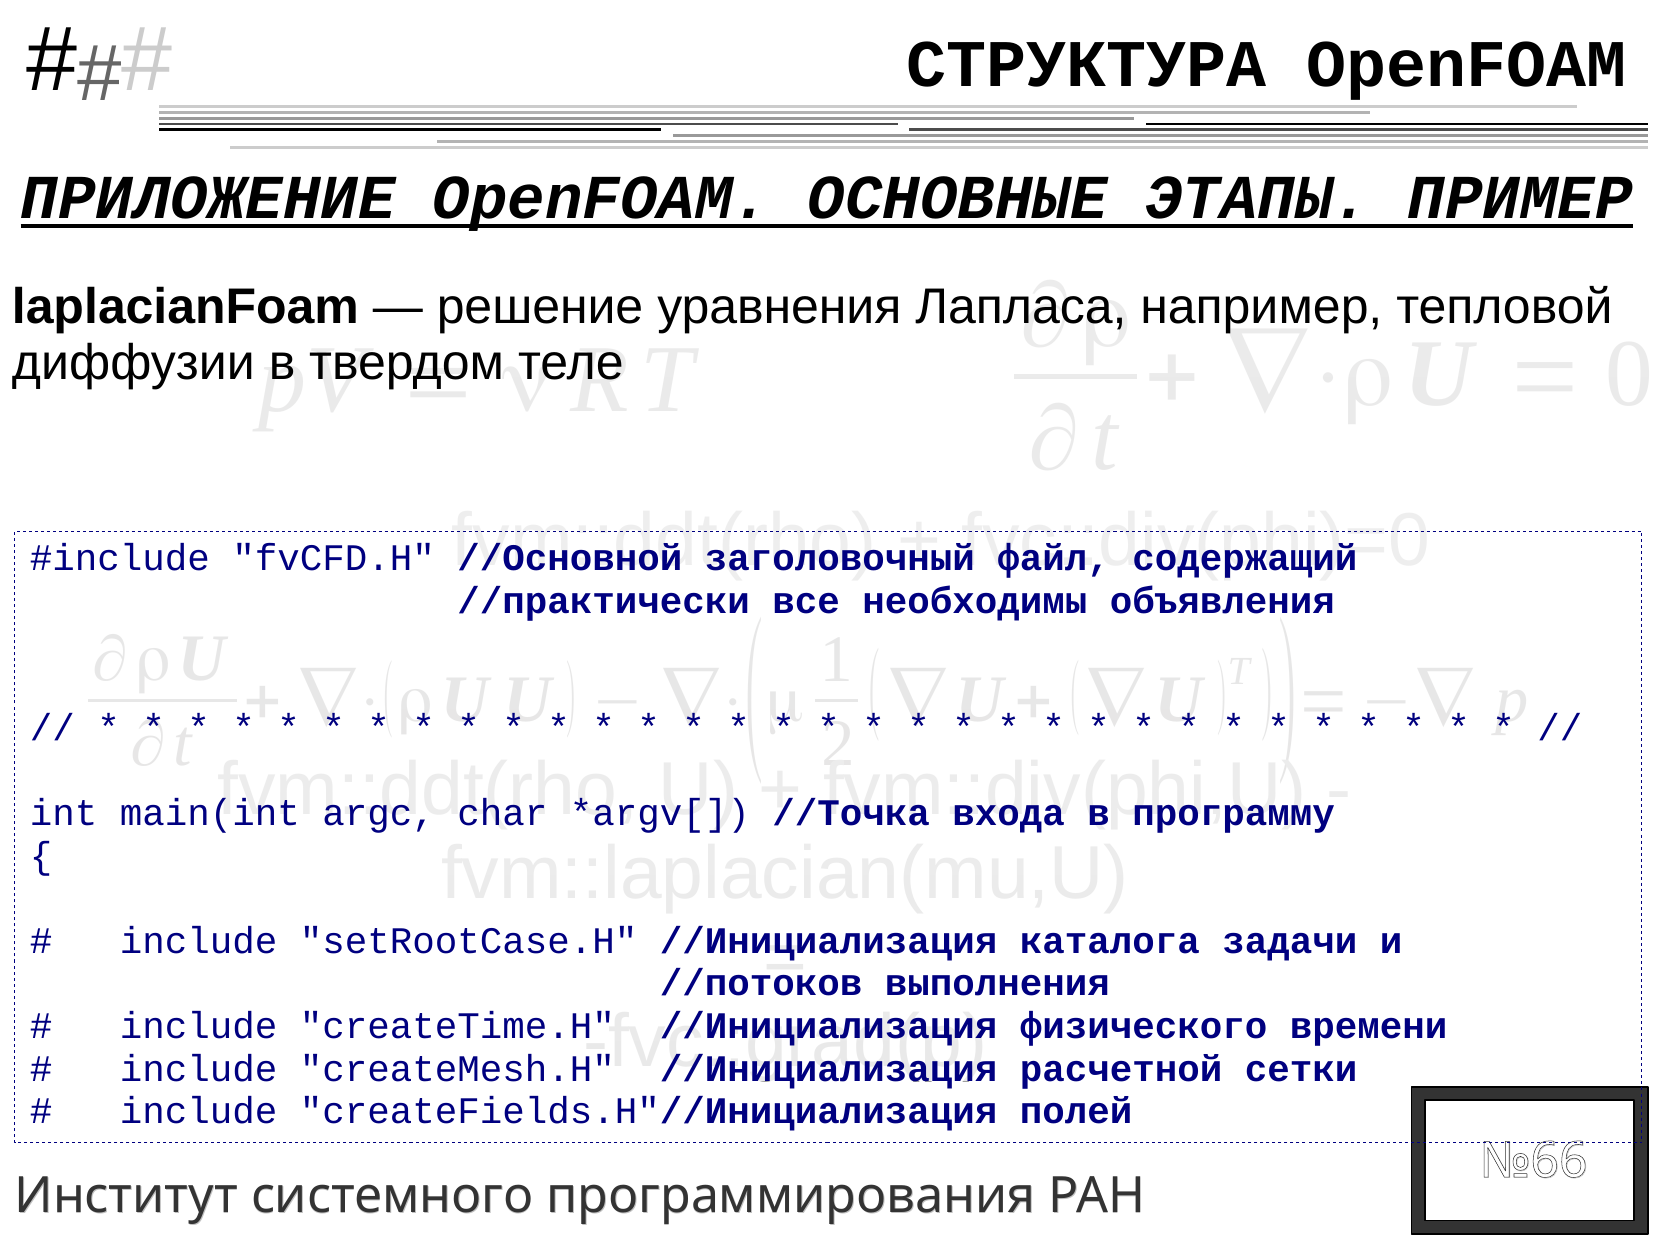

# ПРИЛОЖЕНИЕ OpenFOAM. ОСНОВНЫЕ ЭТАПЫ. ПРИМЕР
laplacianFoam — решение уравнения Лапласа, например, тепловой диффузии в твердом теле
#include "fvCFD.H" //Основной заголовочный файл, содержащий
 //практически все необходимы объявления
// * * * * * * * * * * * * * * * * * * * * * * * * * * * * * * * * //
int main(int argc, char *argv[]) //Точка входа в программу
{
# include "setRootCase.H" //Инициализация каталога задачи и
 //потоков выполнения
# include "createTime.H" //Инициализация физического времени
# include "createMesh.H" //Инициализация расчетной сетки
# include "createFields.H"//Инициализация полей